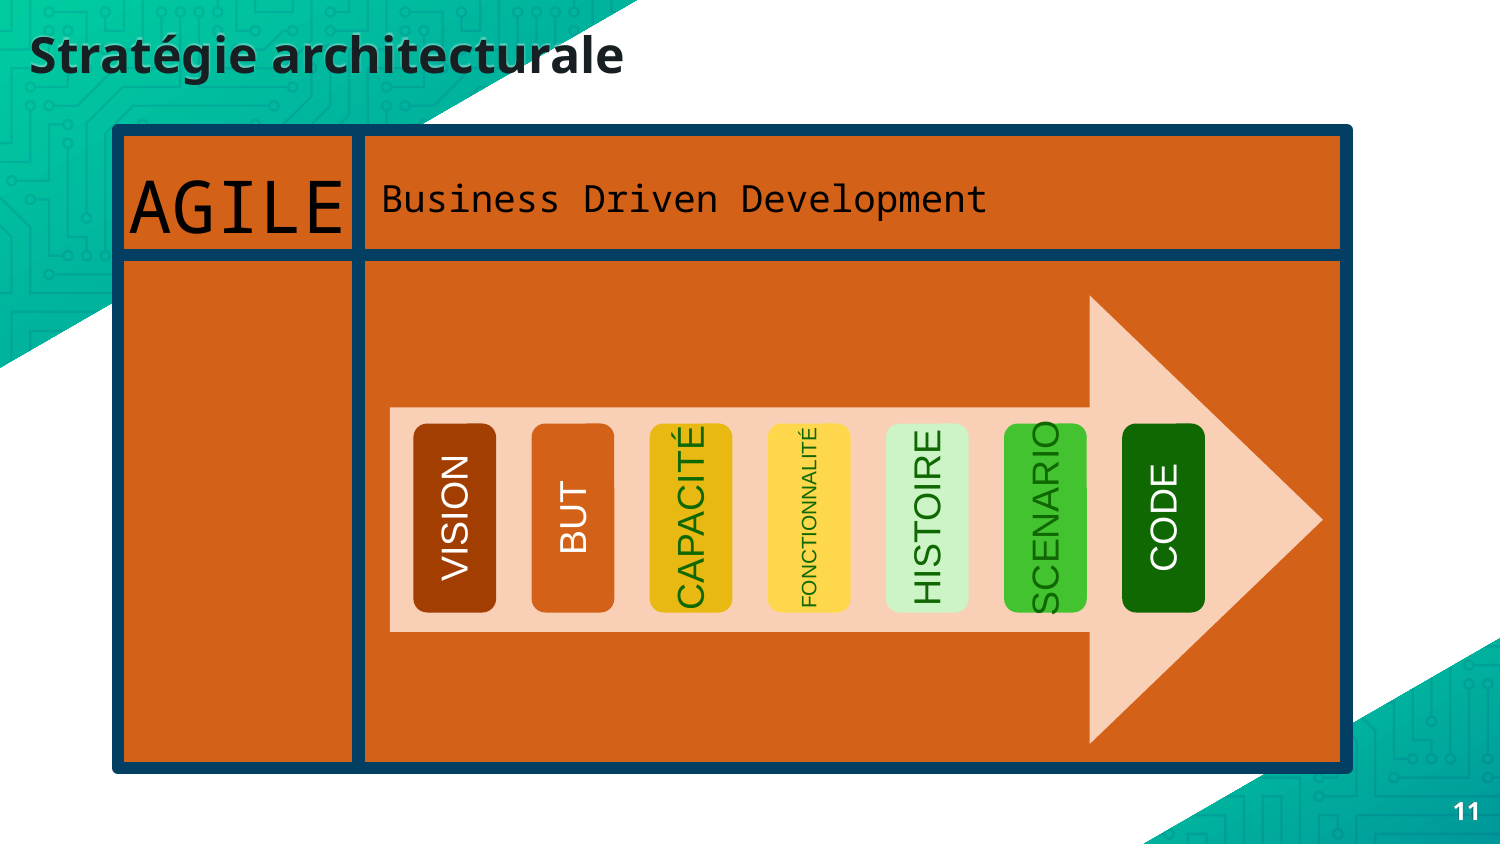

# Stratégie architecturale
AGILE
Business Driven Development
VISION
BUT
CAPACITÉ
FONCTIONNALITÉ
HISTOIRE
SCENARIO
CODE